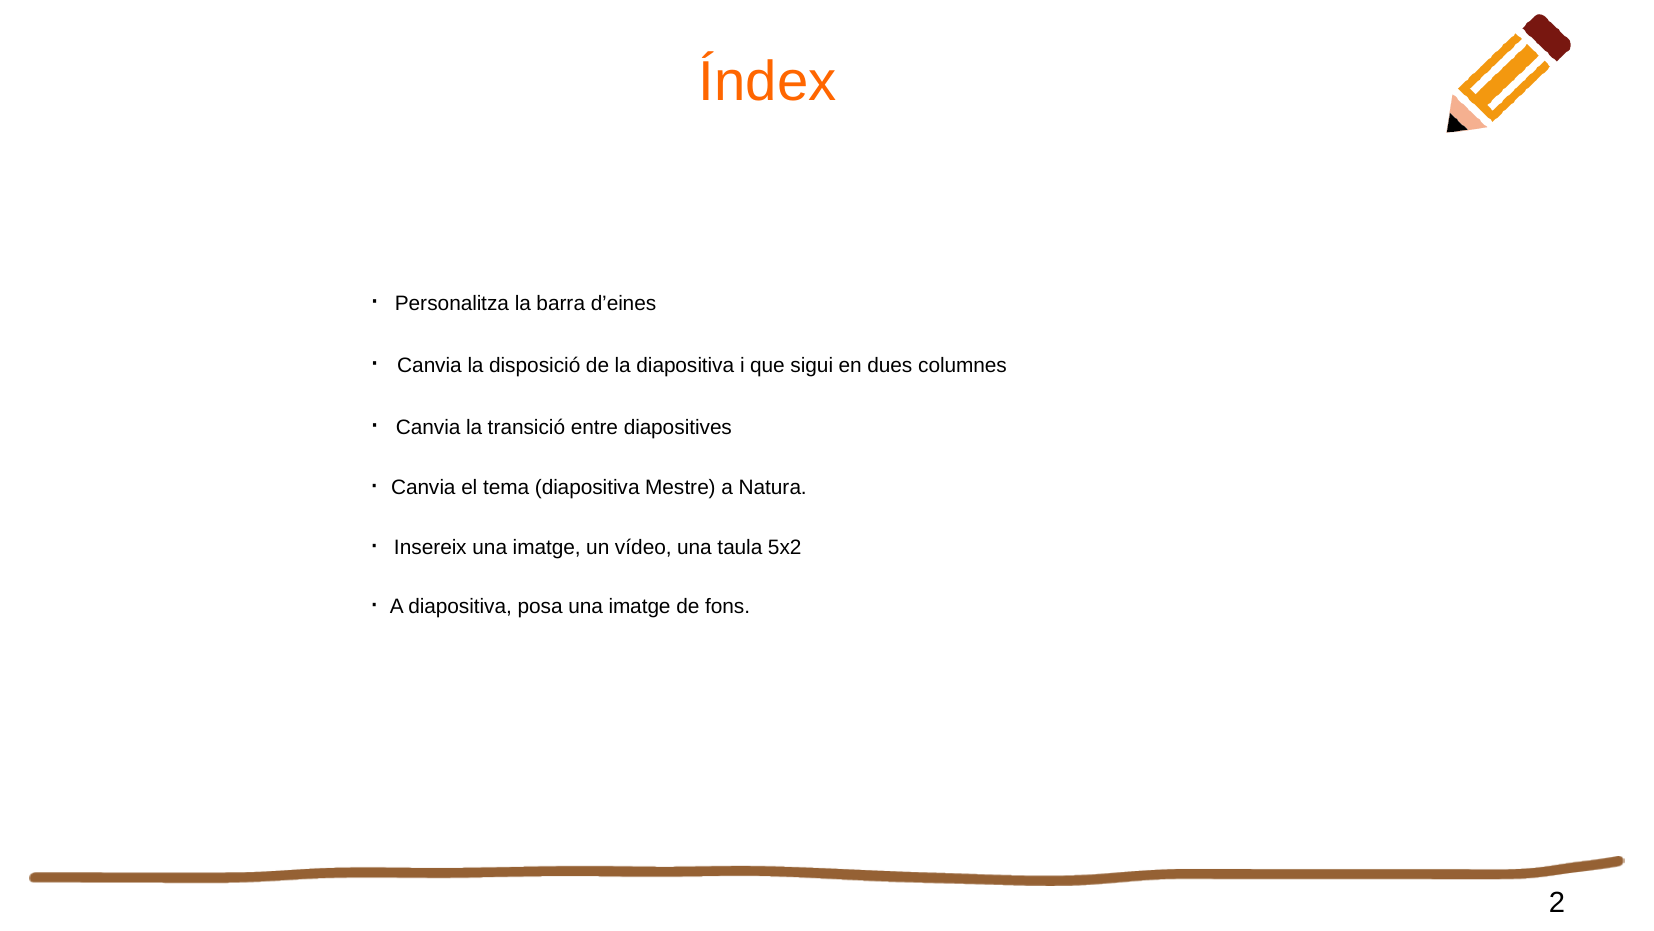

# Índex
· Personalitza la barra d’eines
· Canvia la disposició de la diapositiva i que sigui en dues columnes
· Canvia la transició entre diapositives
· Canvia el tema (diapositiva Mestre) a Natura.
· Insereix una imatge, un vídeo, una taula 5x2
· A diapositiva, posa una imatge de fons.
2